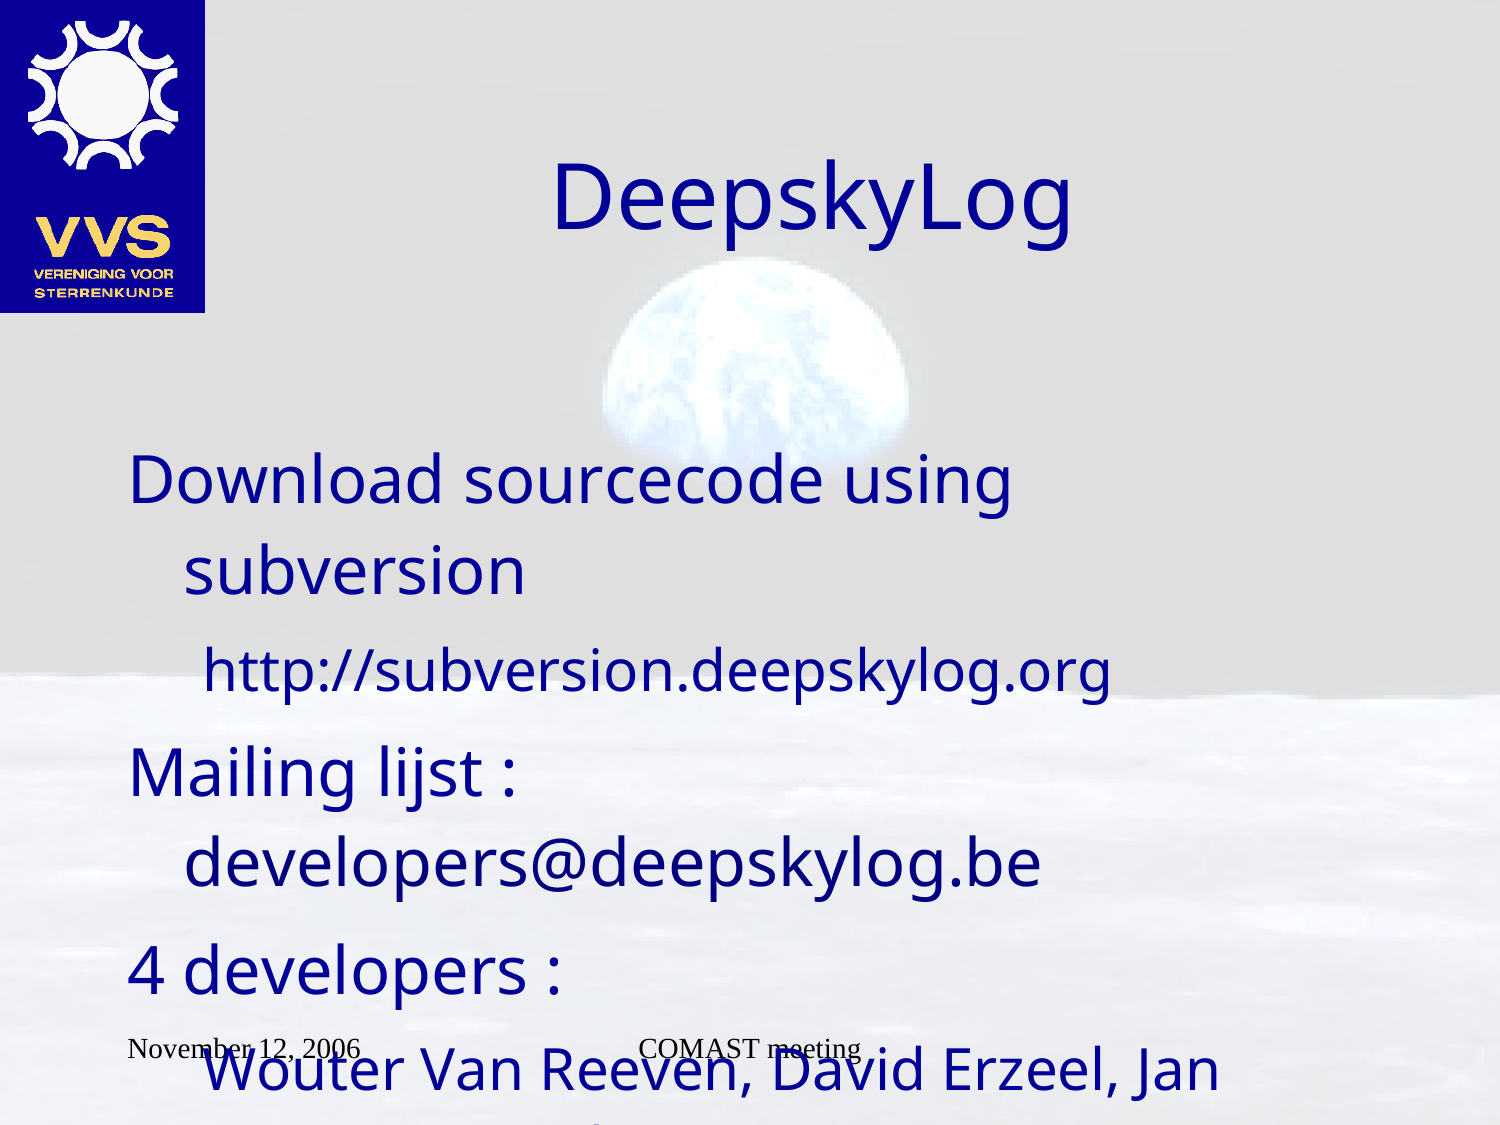

# DeepskyLog
Download sourcecode using subversion
http://subversion.deepskylog.org
Mailing lijst : developers@deepskylog.be
4 developers :
Wouter Van Reeven, David Erzeel, Jan Vanautgaerden, Wim De Meester
November 12, 2006
COMAST meeting